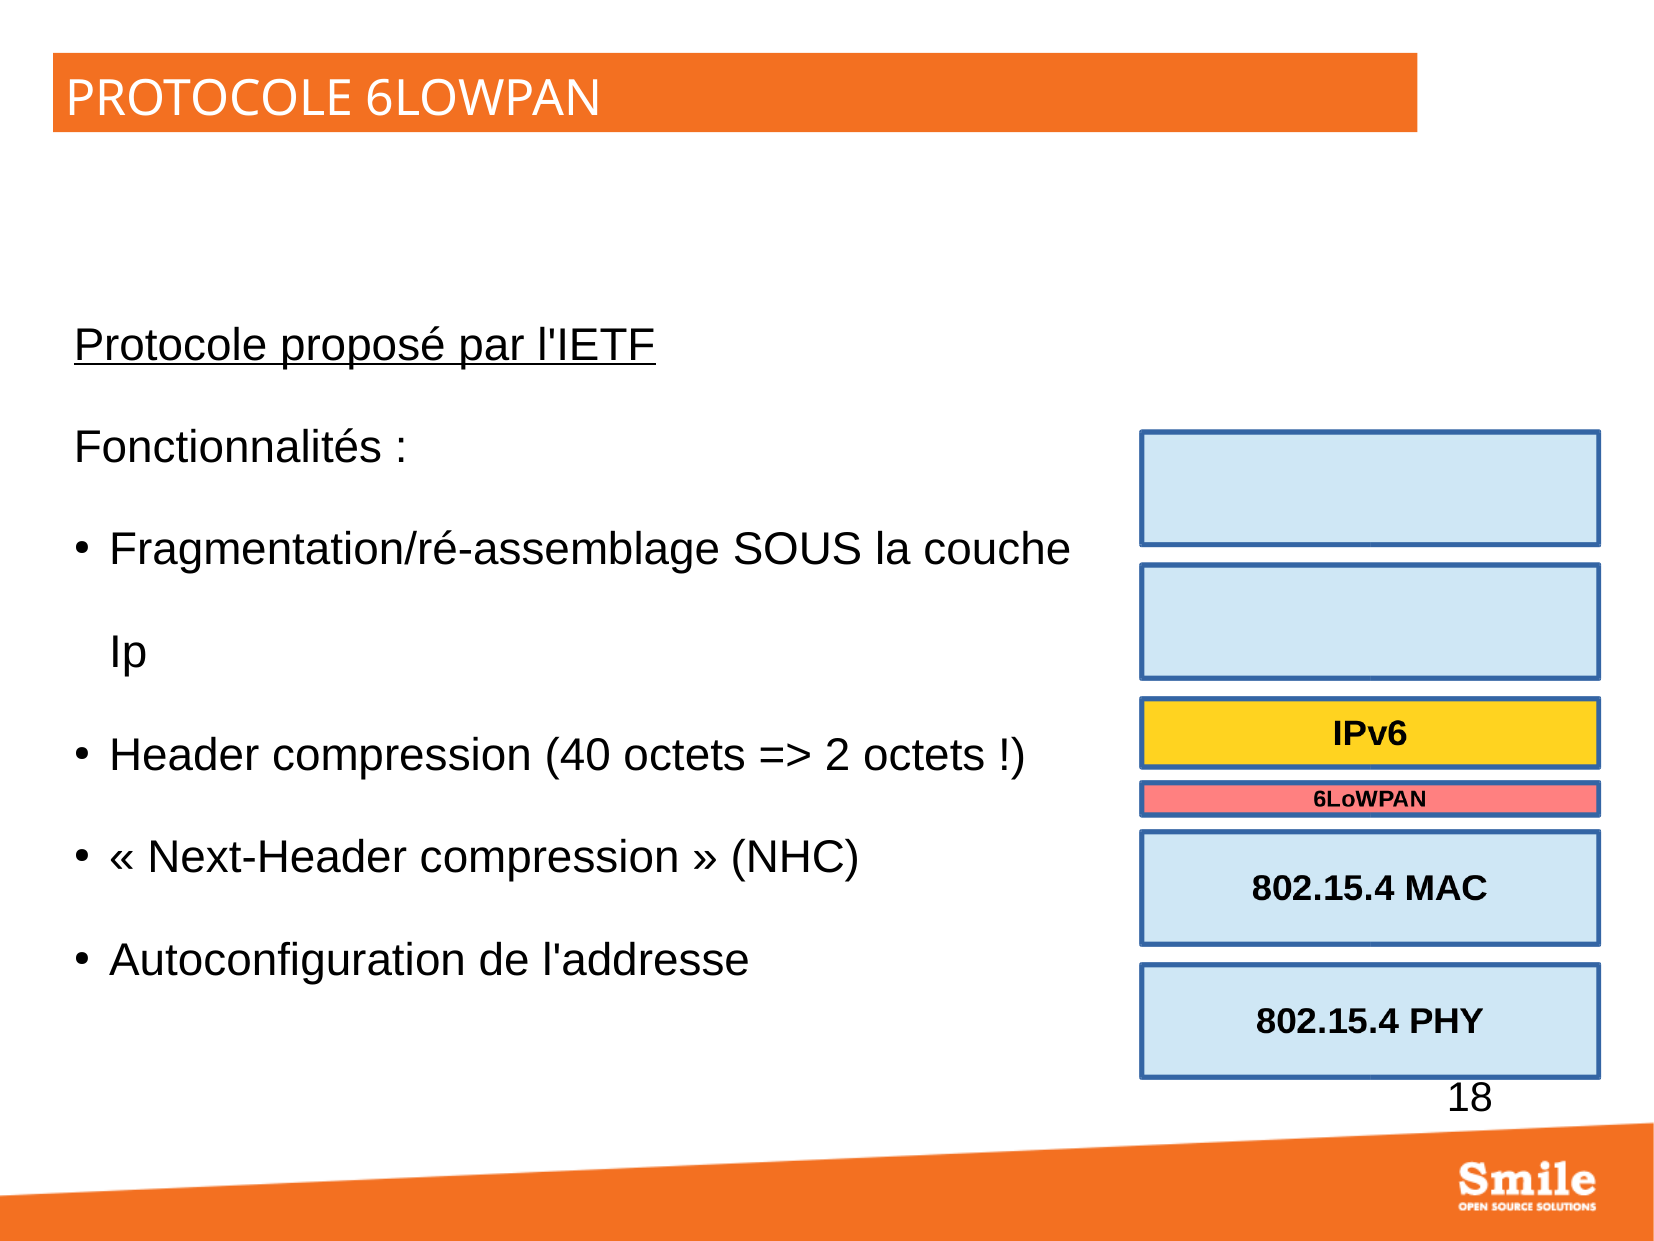

# Protocole 6LoWPAN
Protocole proposé par l'IETF
Fonctionnalités :
Fragmentation/ré-assemblage SOUS la couche Ip
Header compression (40 octets => 2 octets !)
« Next-Header compression » (NHC)
Autoconfiguration de l'addresse